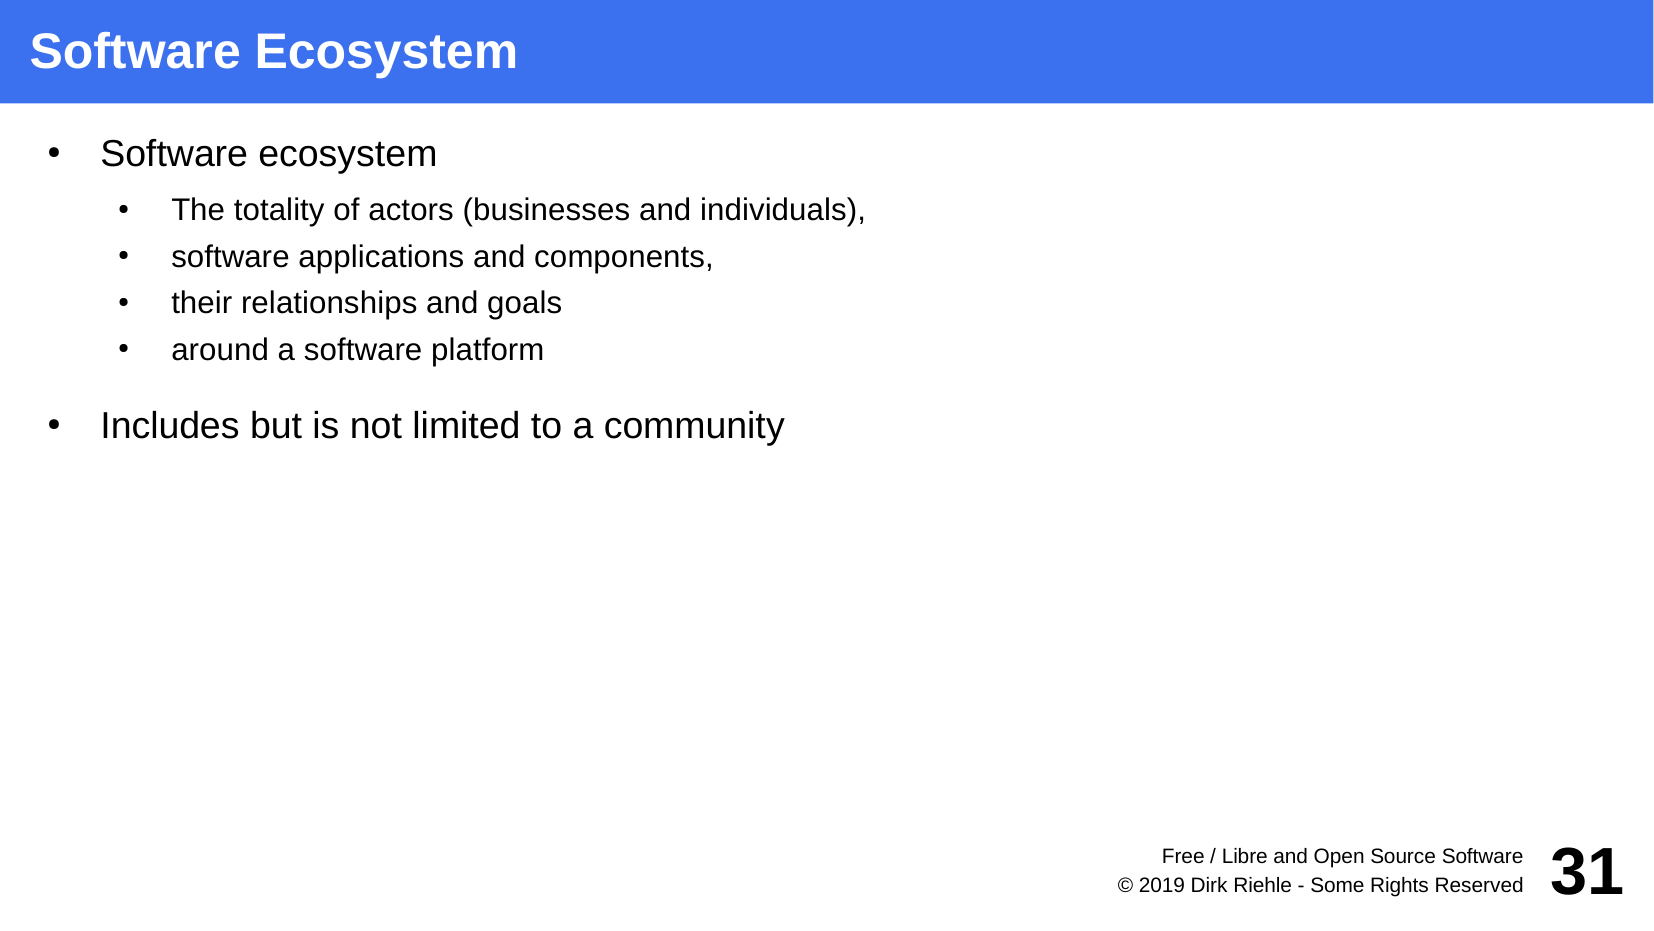

# Software Ecosystem
Software ecosystem
The totality of actors (businesses and individuals),
software applications and components,
their relationships and goals
around a software platform
Includes but is not limited to a community
Free / Libre and Open Source Software
31
© 2019 Dirk Riehle - Some Rights Reserved